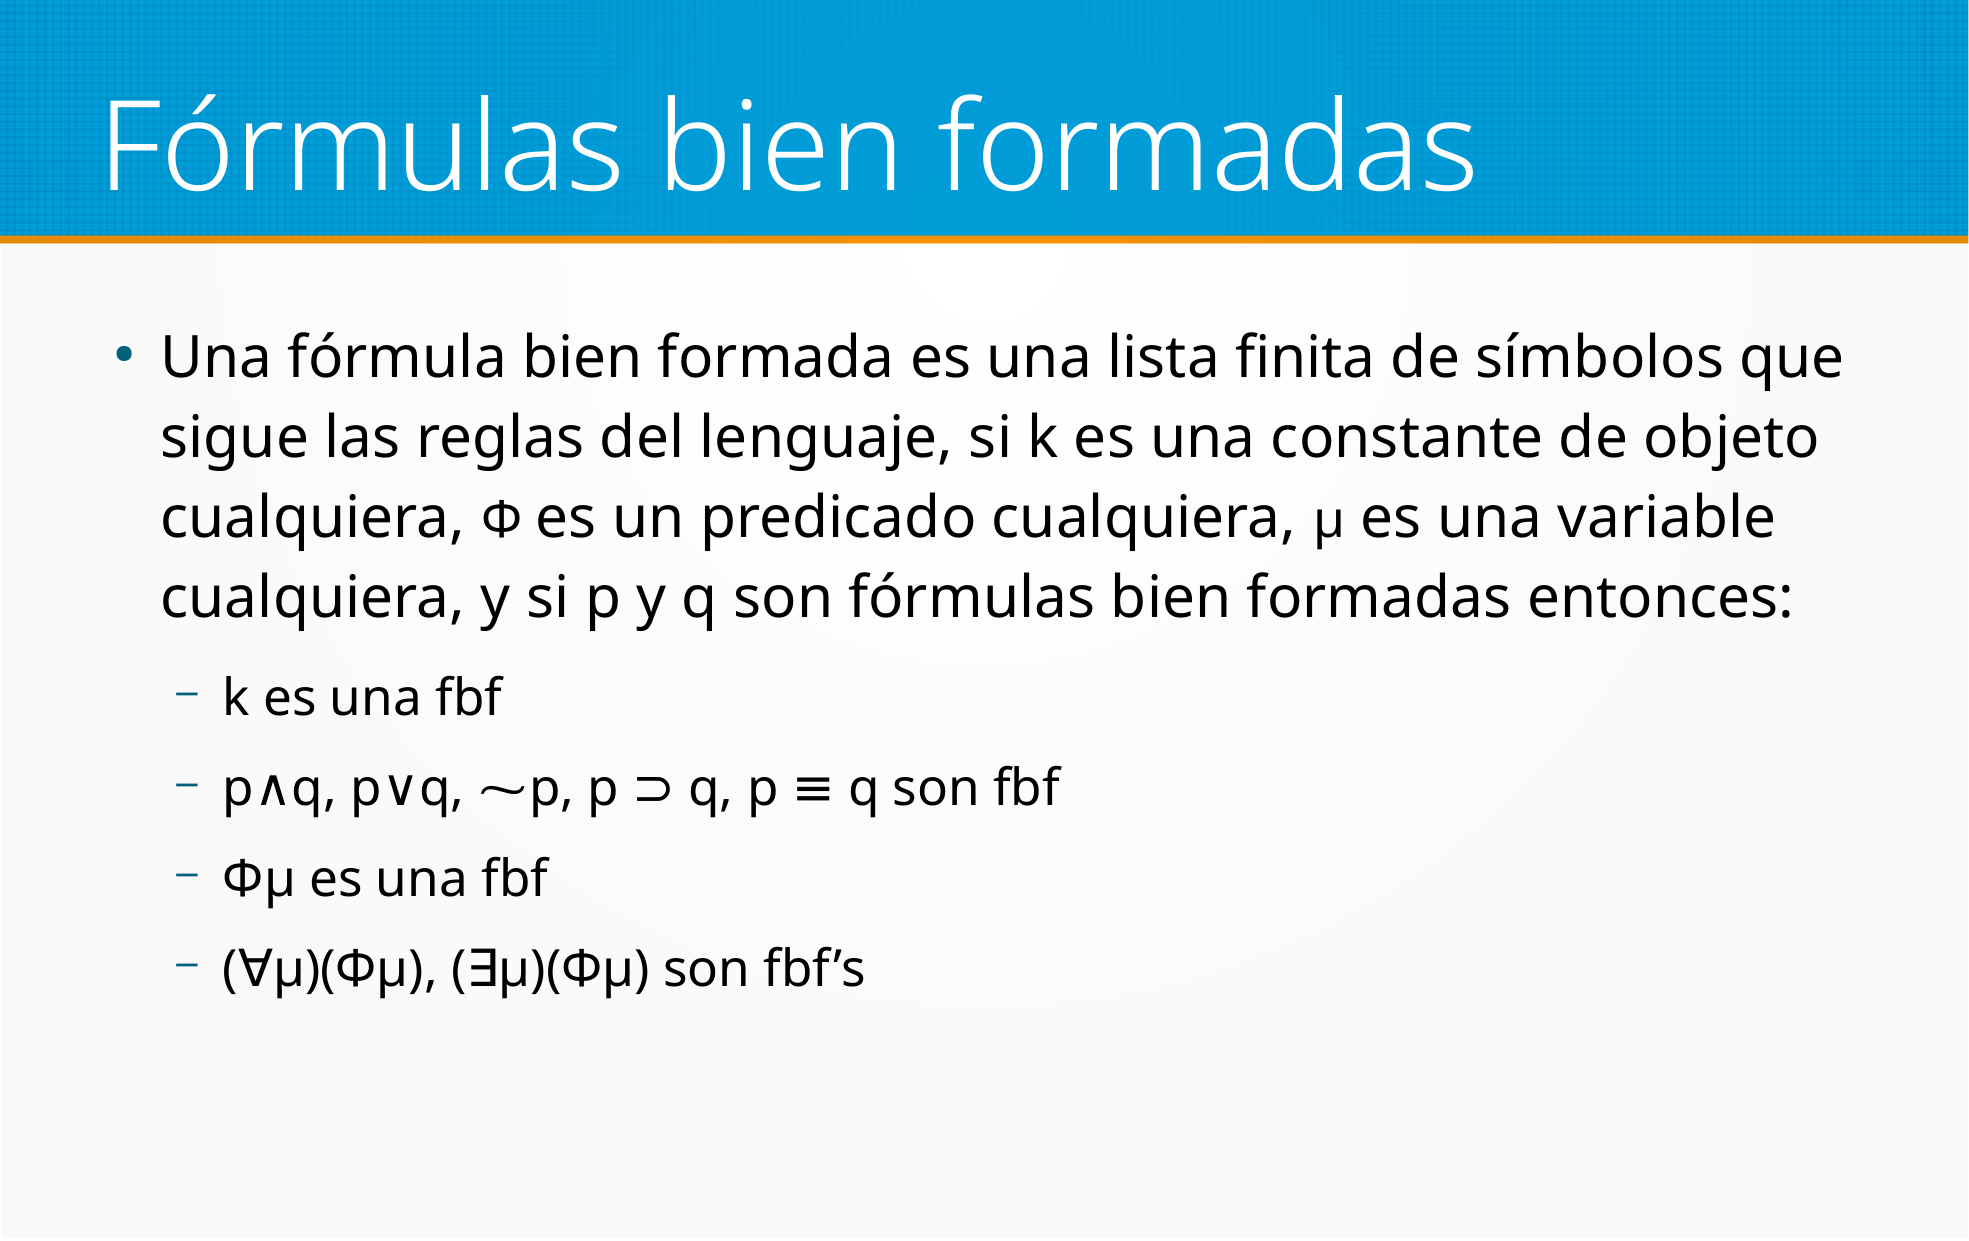

# Fórmulas bien formadas
Una fórmula bien formada es una lista finita de símbolos que sigue las reglas del lenguaje, si k es una constante de objeto cualquiera, Φ es un predicado cualquiera, μ es una variable cualquiera, y si p y q son fórmulas bien formadas entonces:
k es una fbf
p∧q, p∨q, ⁓p, p ⊃ q, p ≡ q son fbf
Φμ es una fbf
(∀μ)(Φμ), (∃μ)(Φμ) son fbf’s